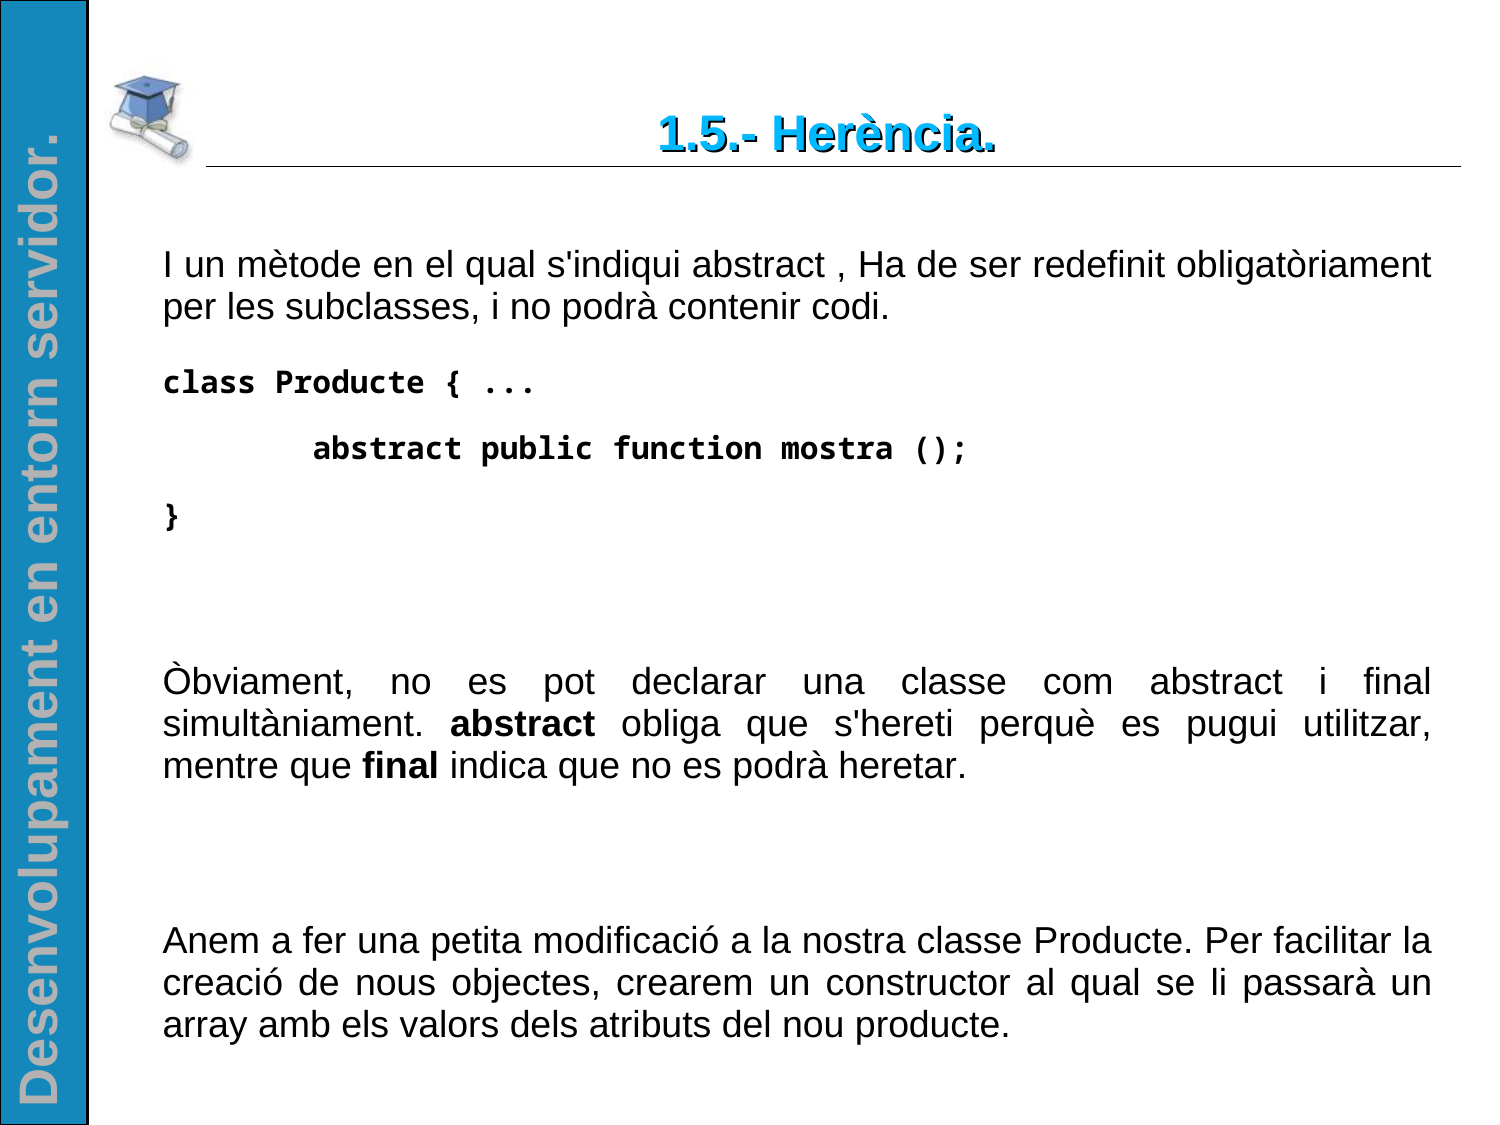

# 1.5.- Herència.
I un mètode en el qual s'indiqui abstract , Ha de ser redefinit obligatòriament per les subclasses, i no podrà contenir codi.
class Producte { ...
	abstract public function mostra ();
}
Òbviament, no es pot declarar una classe com abstract i final simultàniament. abstract obliga que s'hereti perquè es pugui utilitzar, mentre que final indica que no es podrà heretar.
Anem a fer una petita modificació a la nostra classe Producte. Per facilitar la creació de nous objectes, crearem un constructor al qual se li passarà un array amb els valors dels atributs del nou producte.